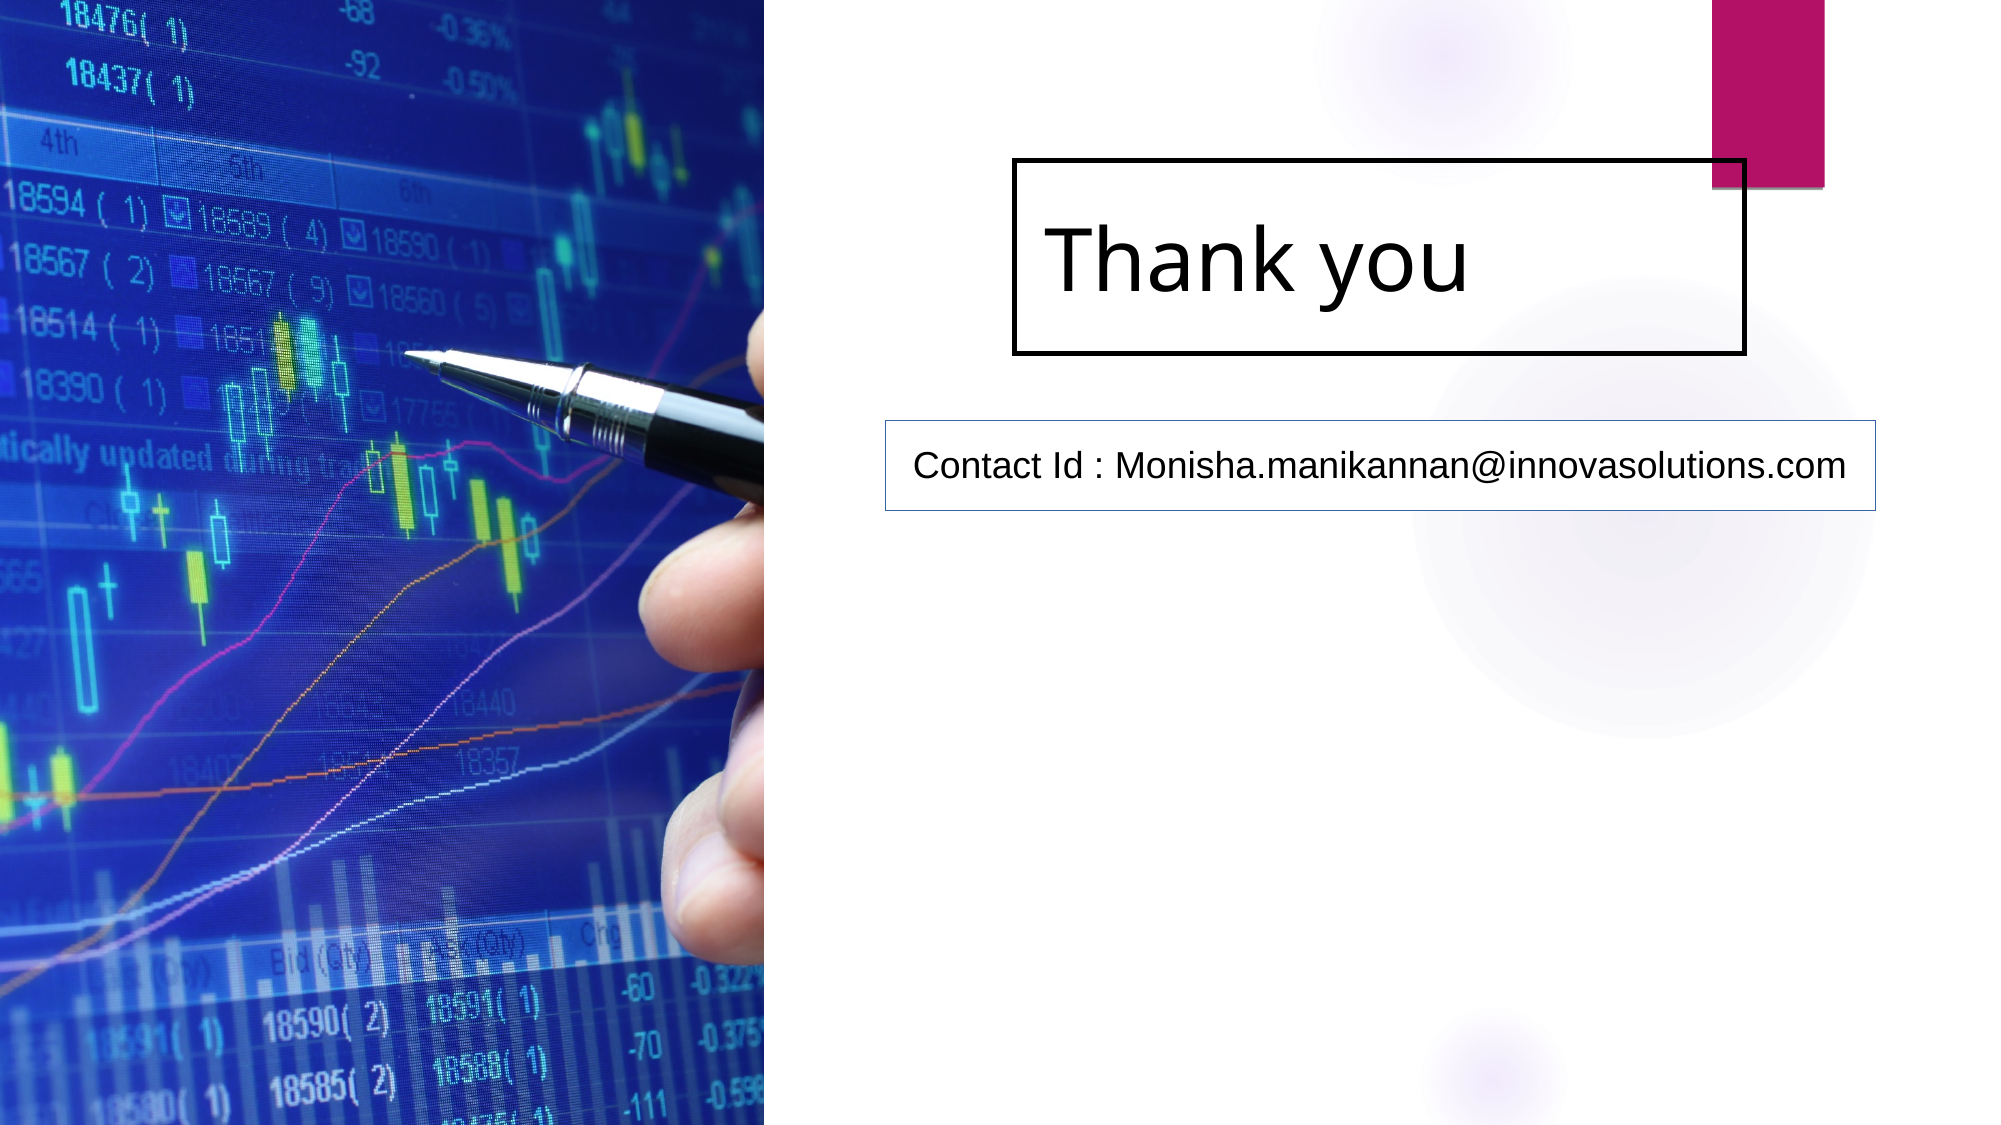

# Thank you
Contact Id : Monisha.manikannan@innovasolutions.com